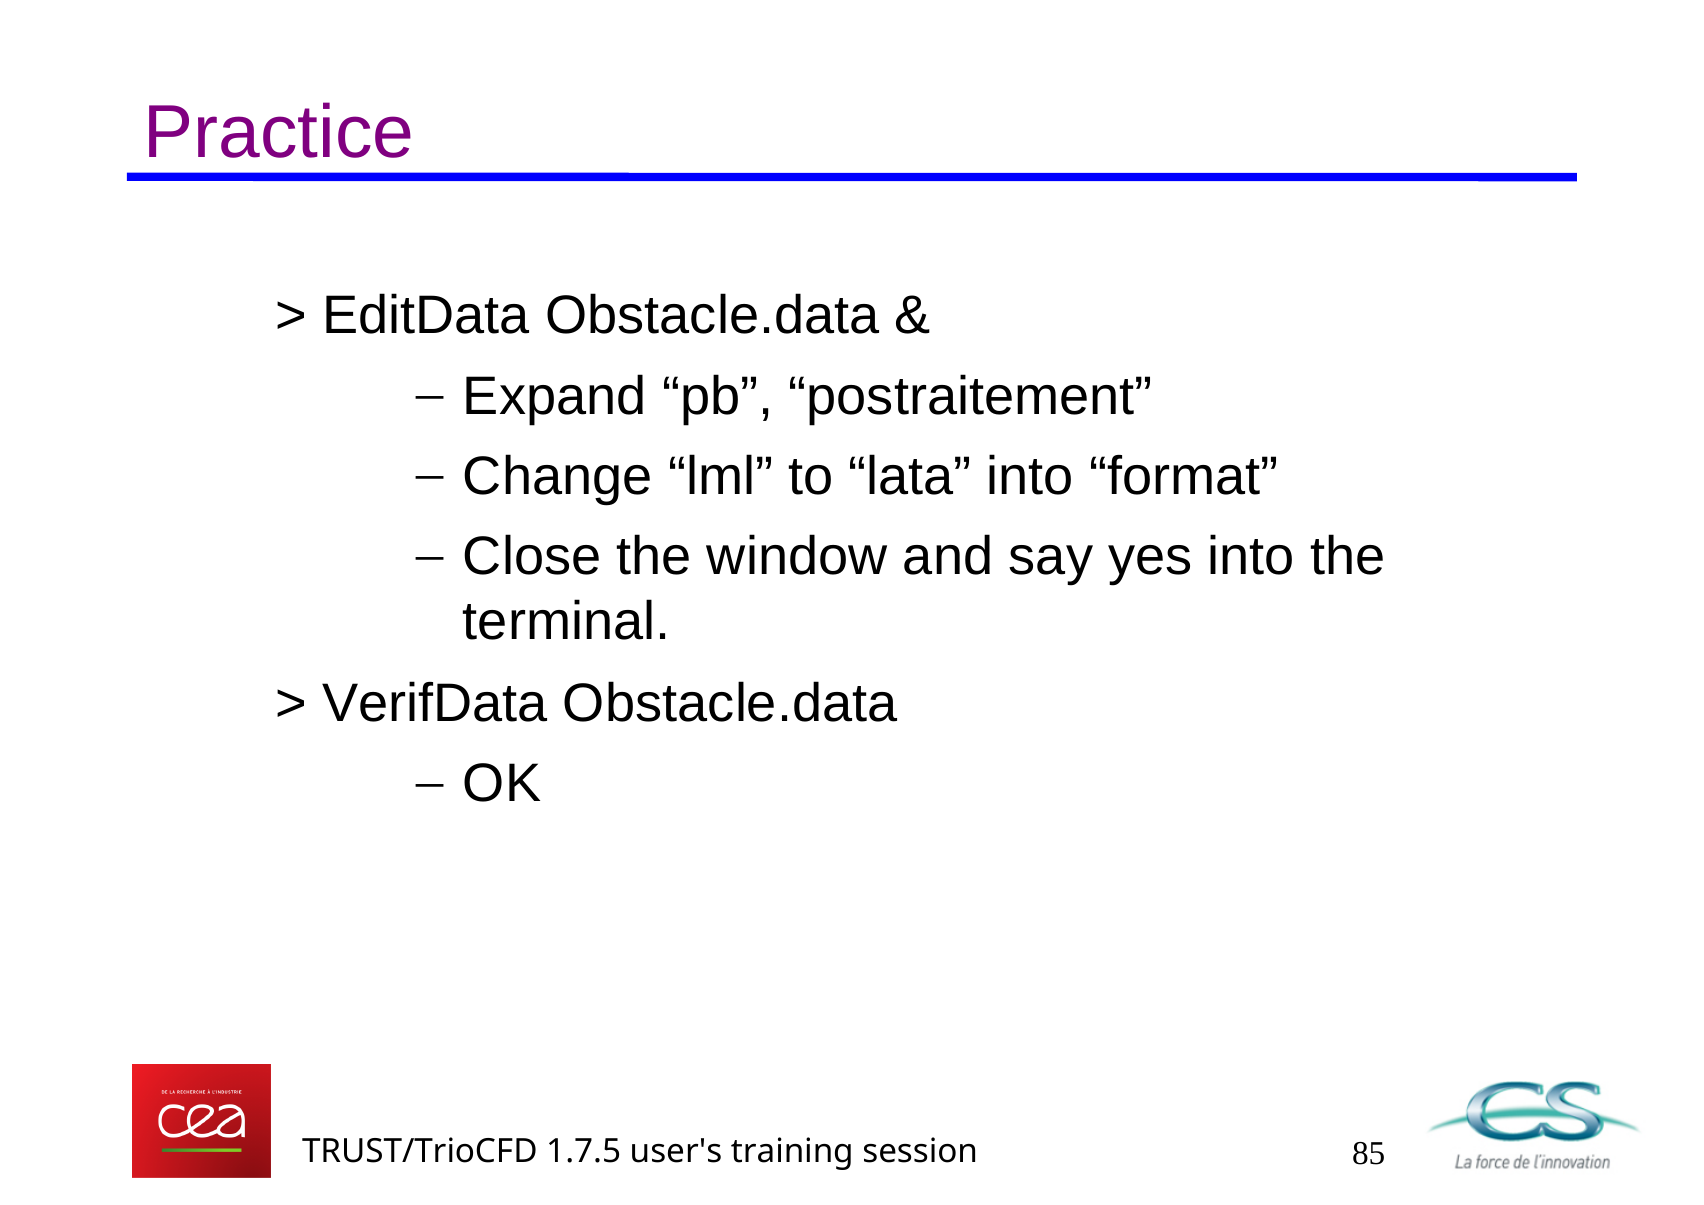

# Practice
> EditData Obstacle.data &
Expand “pb”, “postraitement”
Change “lml” to “lata” into “format”
Close the window and say yes into the terminal.
> VerifData Obstacle.data
OK
TRUST/TrioCFD 1.7.5 user's training session
85